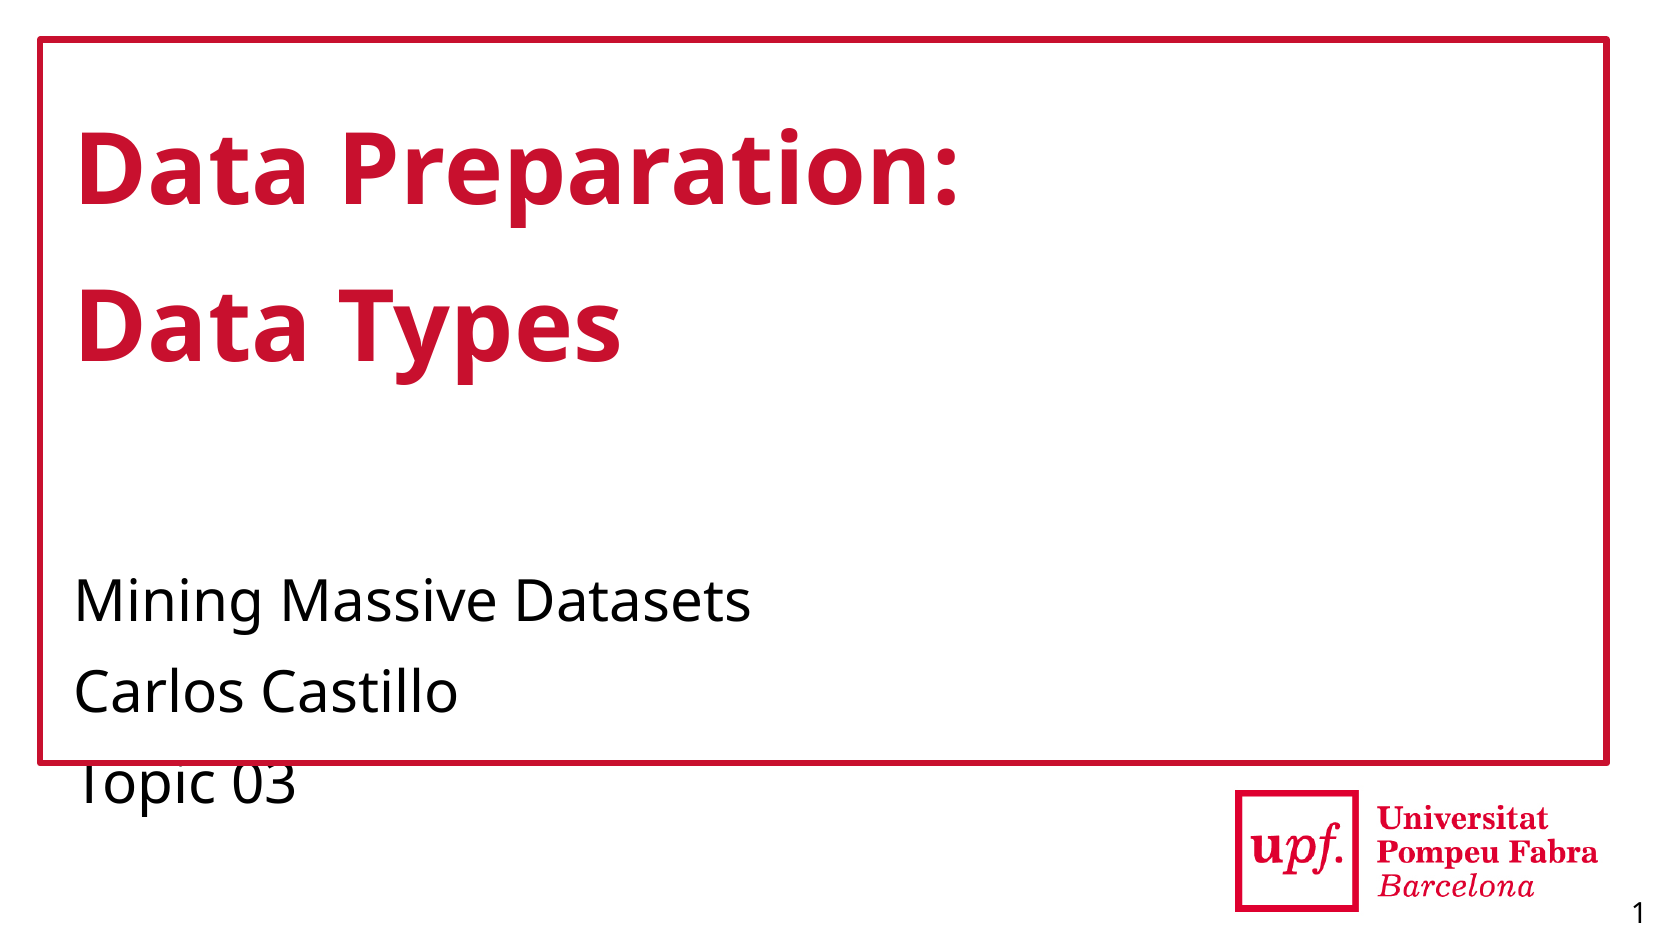

Data Preparation:
Data Types
Mining Massive Datasets
Carlos Castillo
Topic 03
1